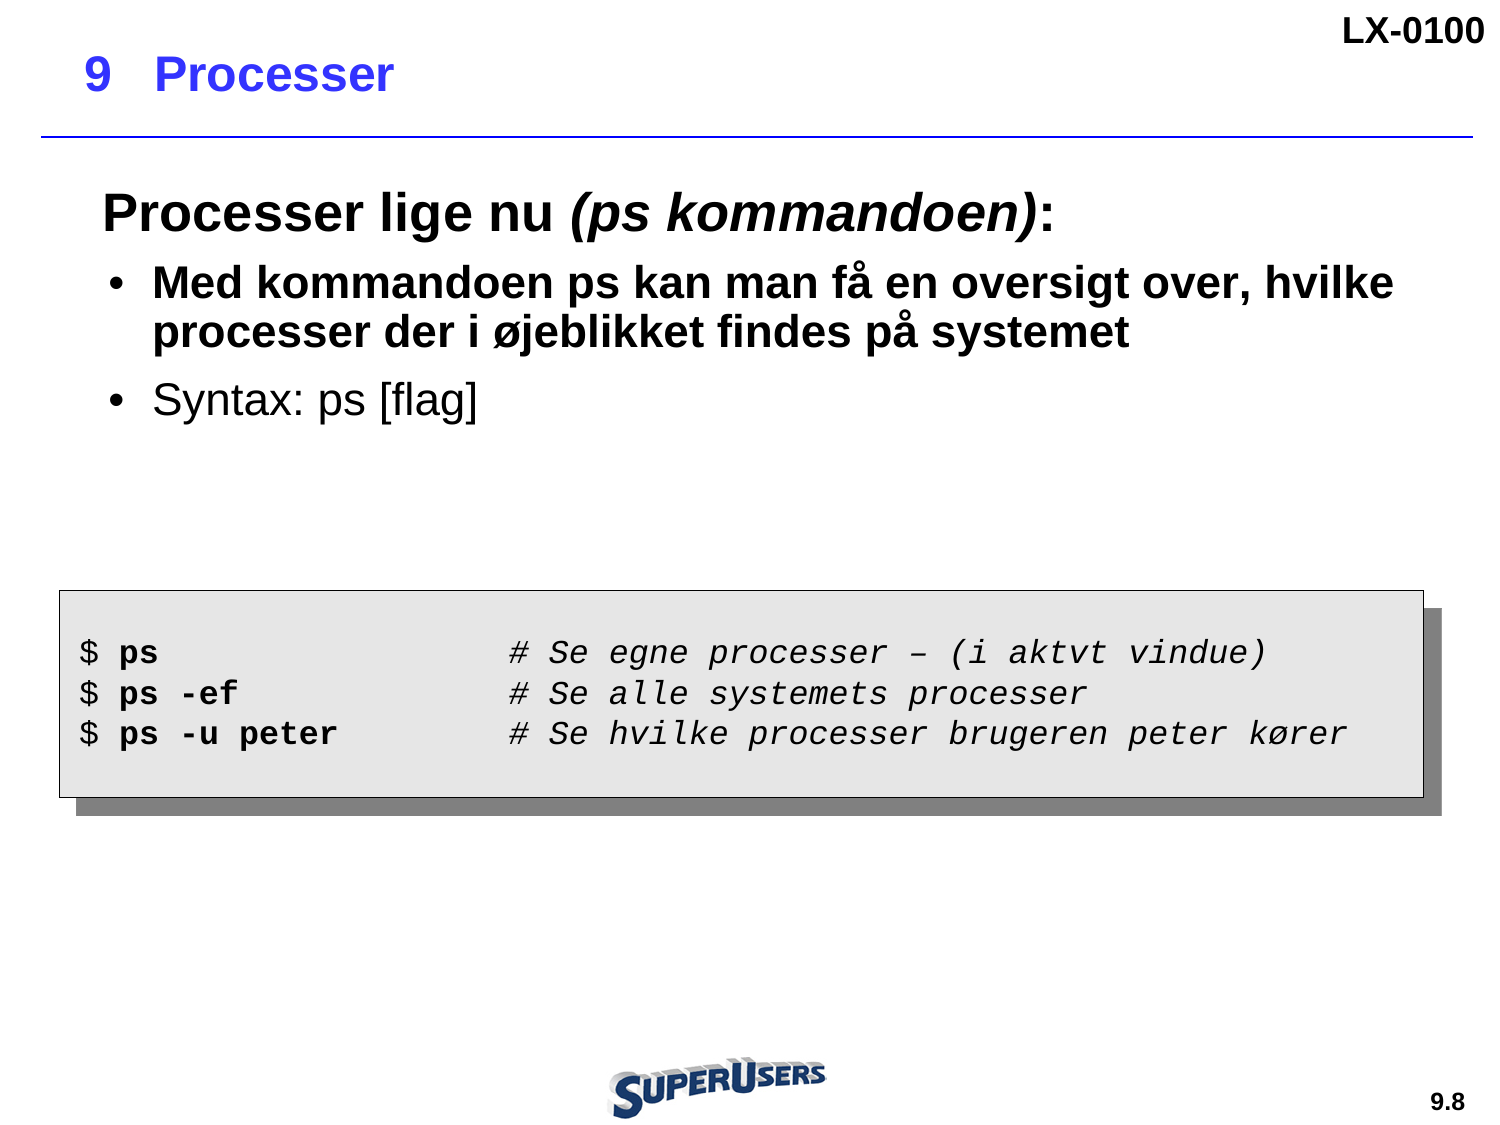

# 9 Processer
Processer lige nu (ps kommandoen):
Med kommandoen ps kan man få en oversigt over, hvilke processer der i øjeblikket findes på systemet
Syntax: ps [flag]
 $ ps 			# Se egne processer – (i aktvt vindue)
 $ ps -ef 		# Se alle systemets processer
 $ ps -u peter 	# Se hvilke processer brugeren peter kører